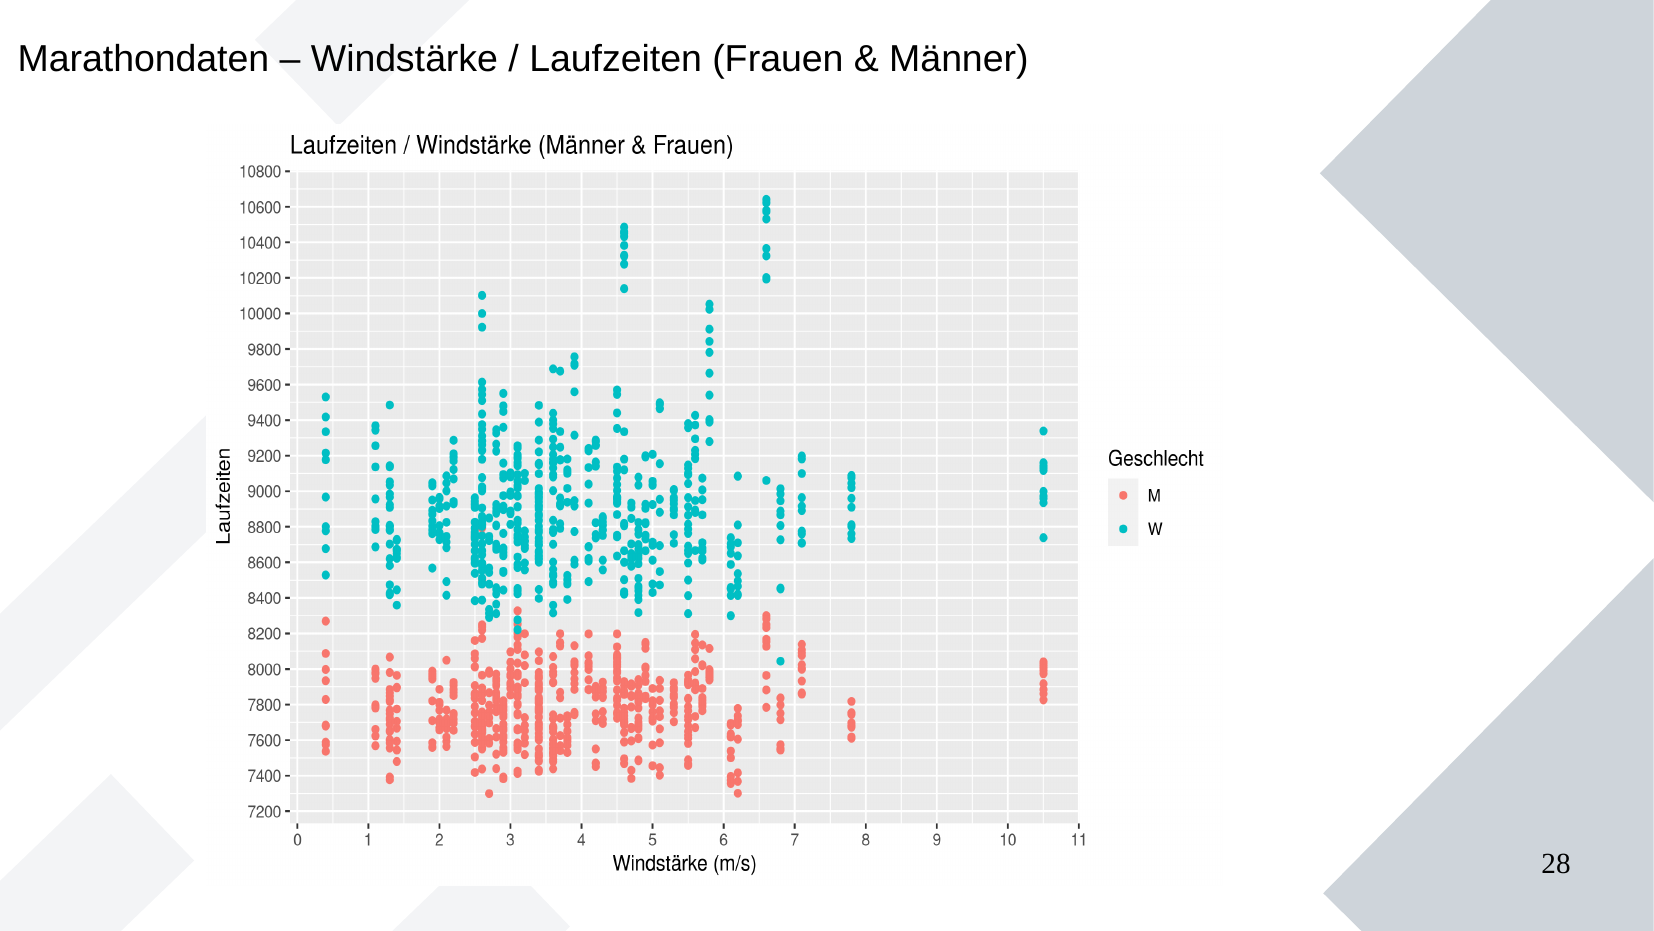

# Marathondaten – Windstärke / Laufzeiten (Frauen & Männer)
28